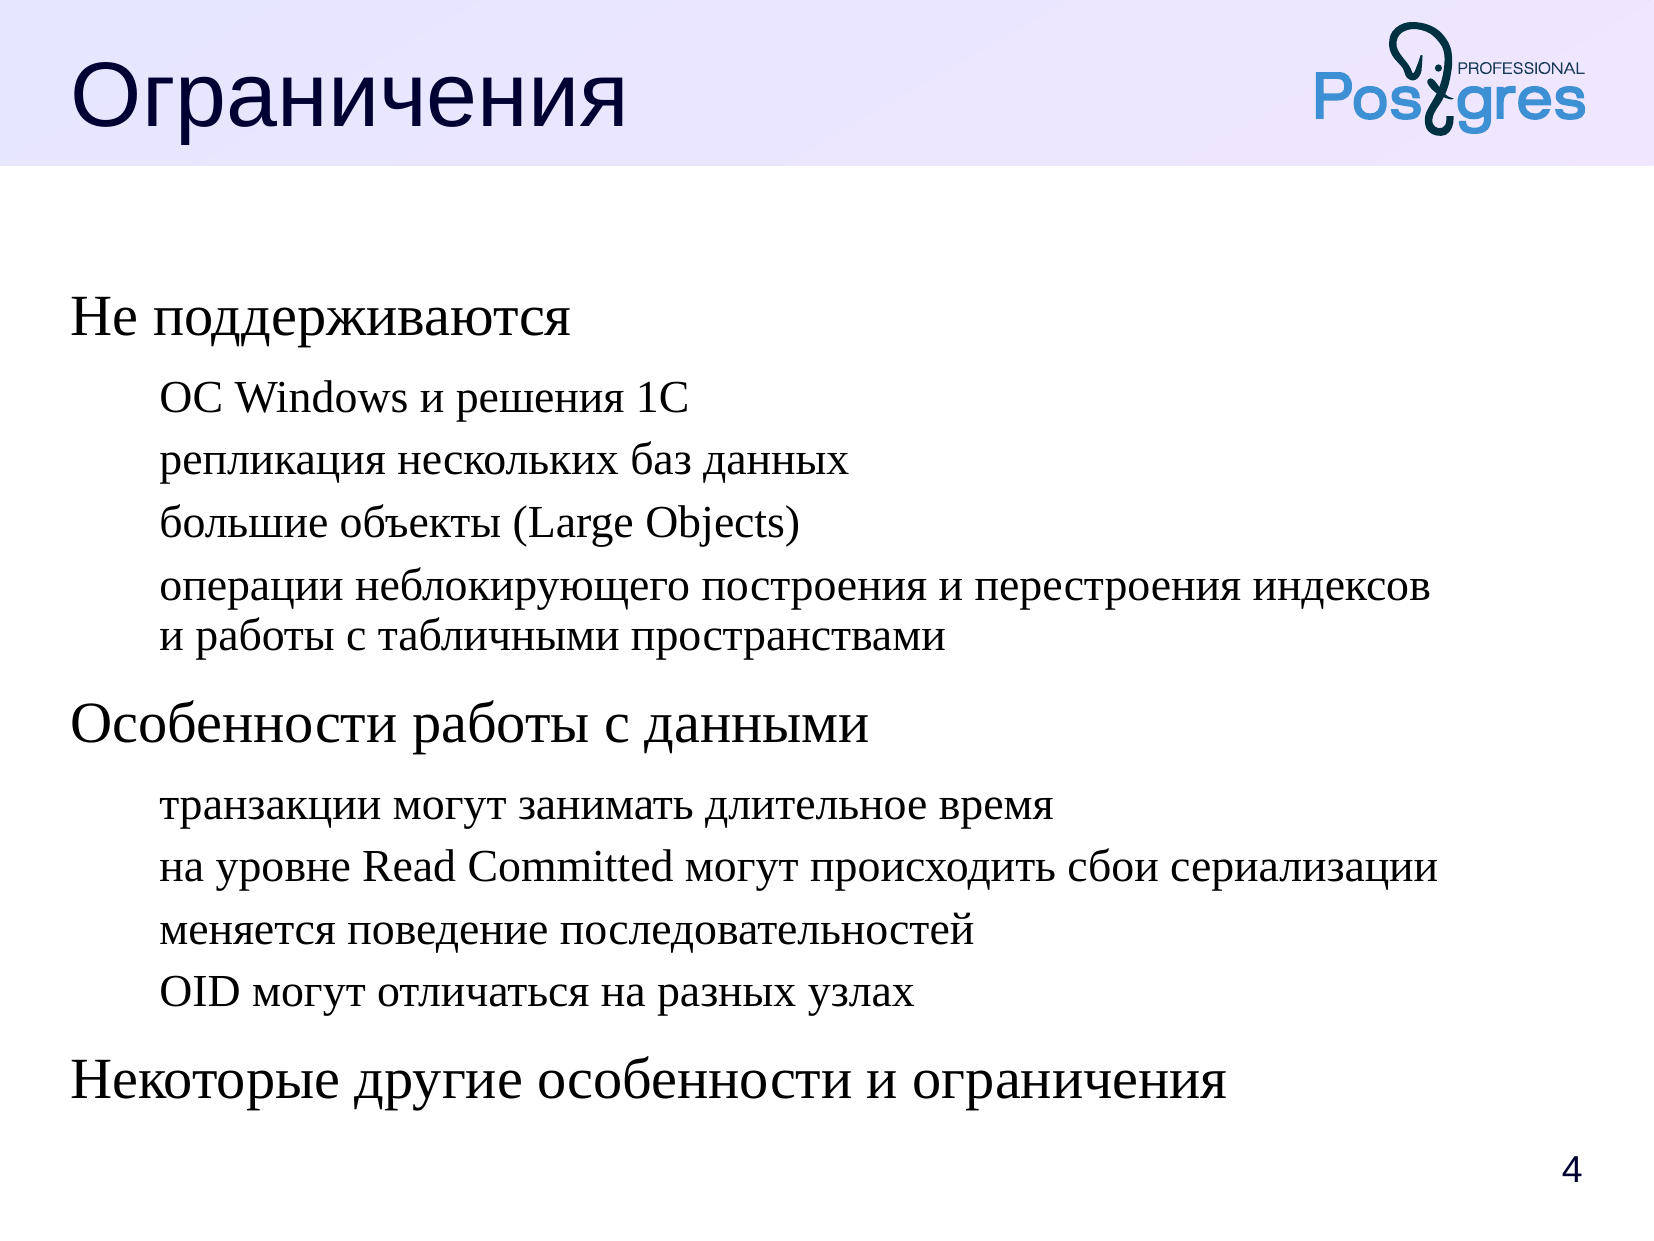

# Ограничения
Не поддерживаются
ОС Windows и решения 1С
репликация нескольких баз данных
большие объекты (Large Objects)
операции неблокирующего построения и перестроения индексов
и работы с табличными пространствами
Особенности работы с данными
транзакции могут занимать длительное время
на уровне Read Committed могут происходить сбои сериализации
меняется поведение последовательностей
OID могут отличаться на разных узлах
Некоторые другие особенности и ограничения